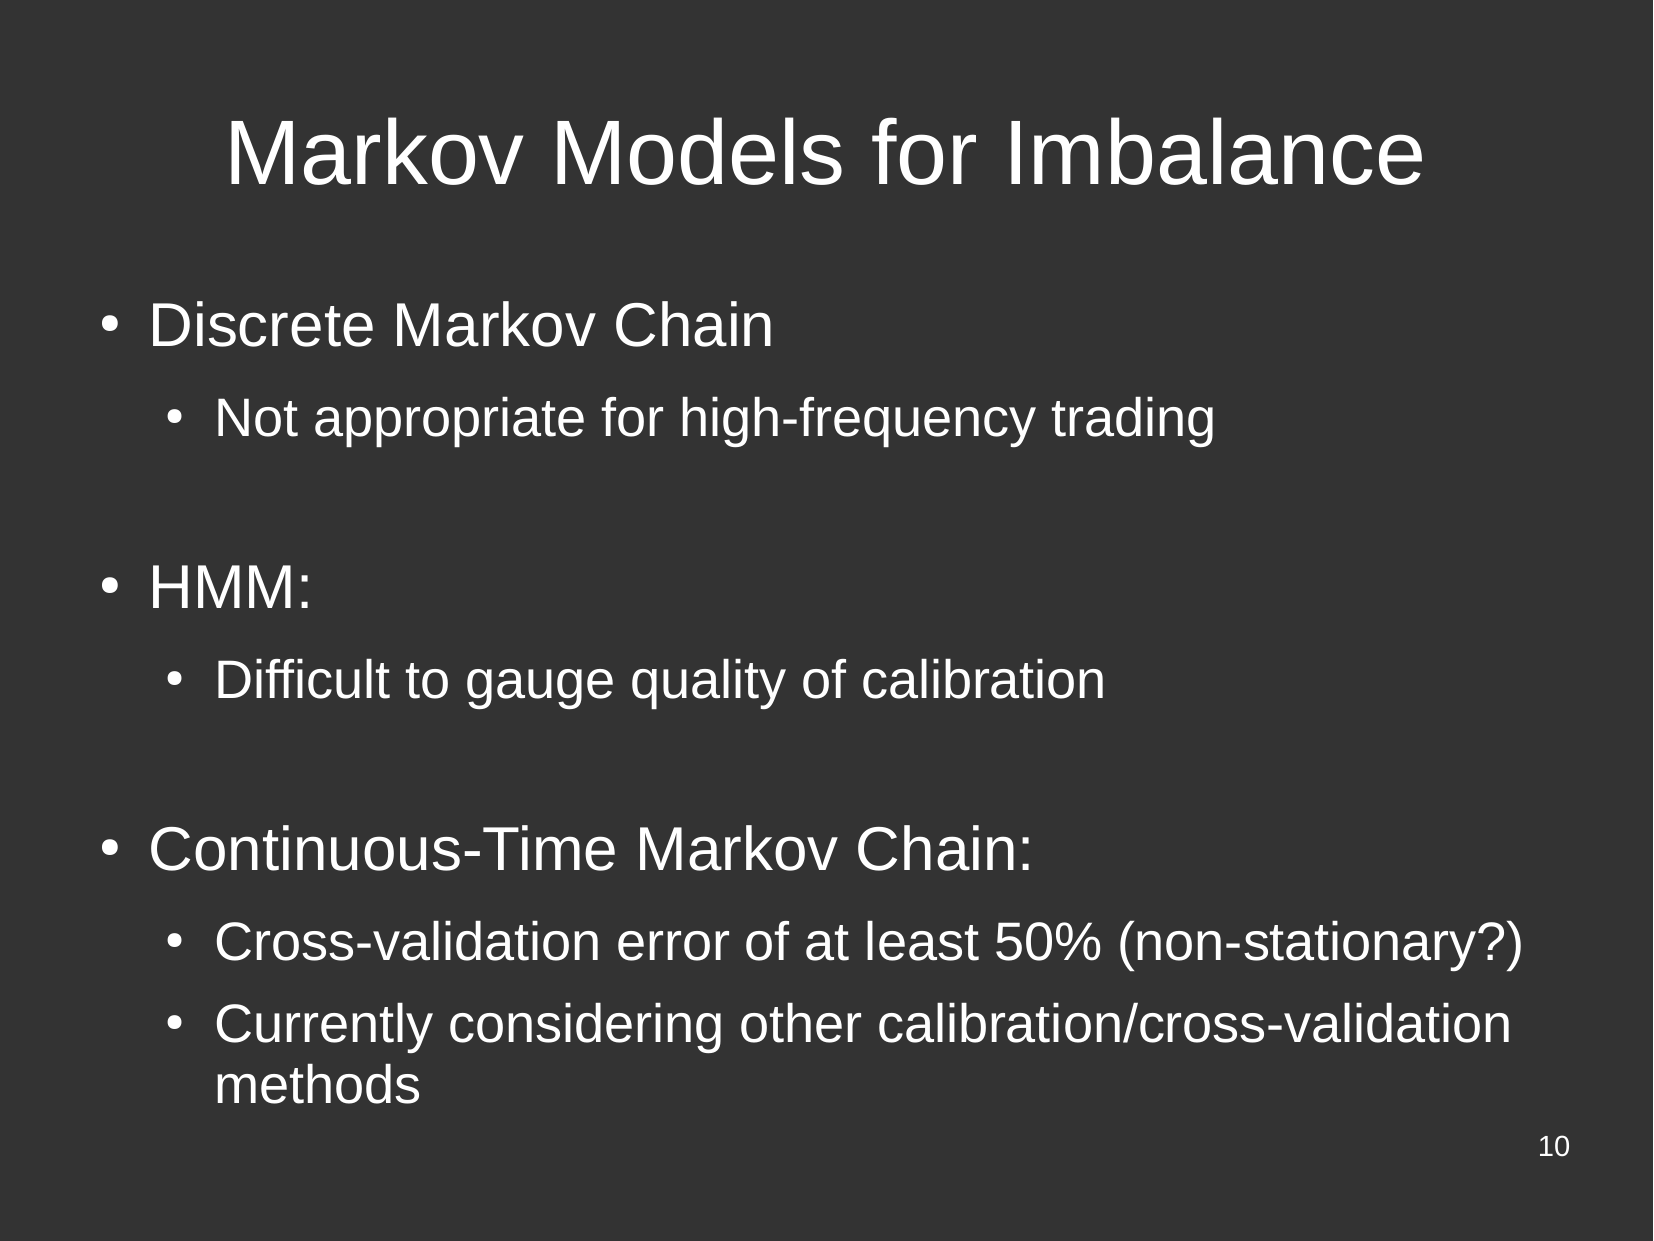

# Markov Models for Imbalance
Discrete Markov Chain
Not appropriate for high-frequency trading
HMM:
Difficult to gauge quality of calibration
Continuous-Time Markov Chain:
Cross-validation error of at least 50% (non-stationary?)
Currently considering other calibration/cross-validation methods
10